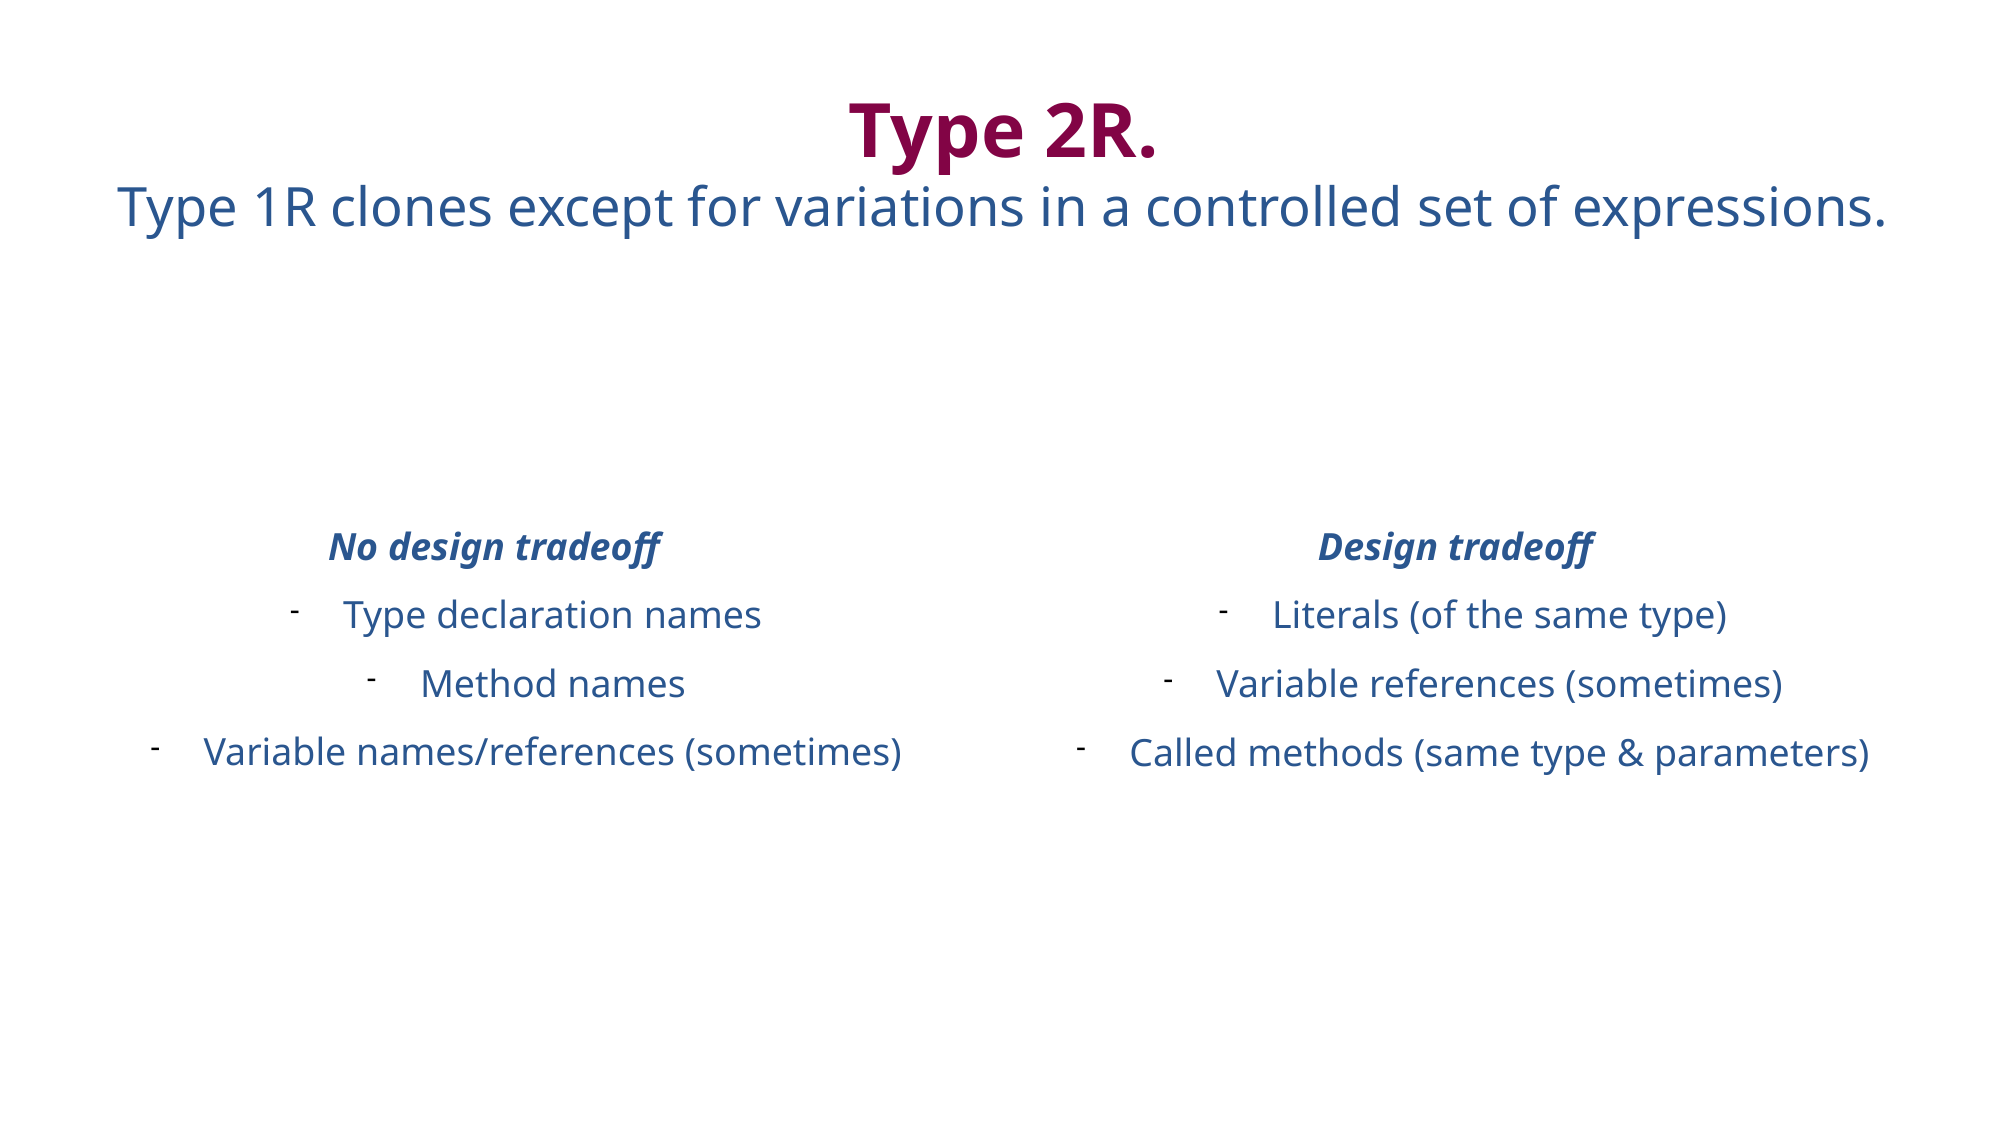

Type 2R.
Type 1R clones except for variations in a controlled set of expressions.
 No design tradeoff
Type declaration names
Method names
Variable names/references (sometimes)
 Design tradeoff
Literals (of the same type)
Variable references (sometimes)
Called methods (same type & parameters)